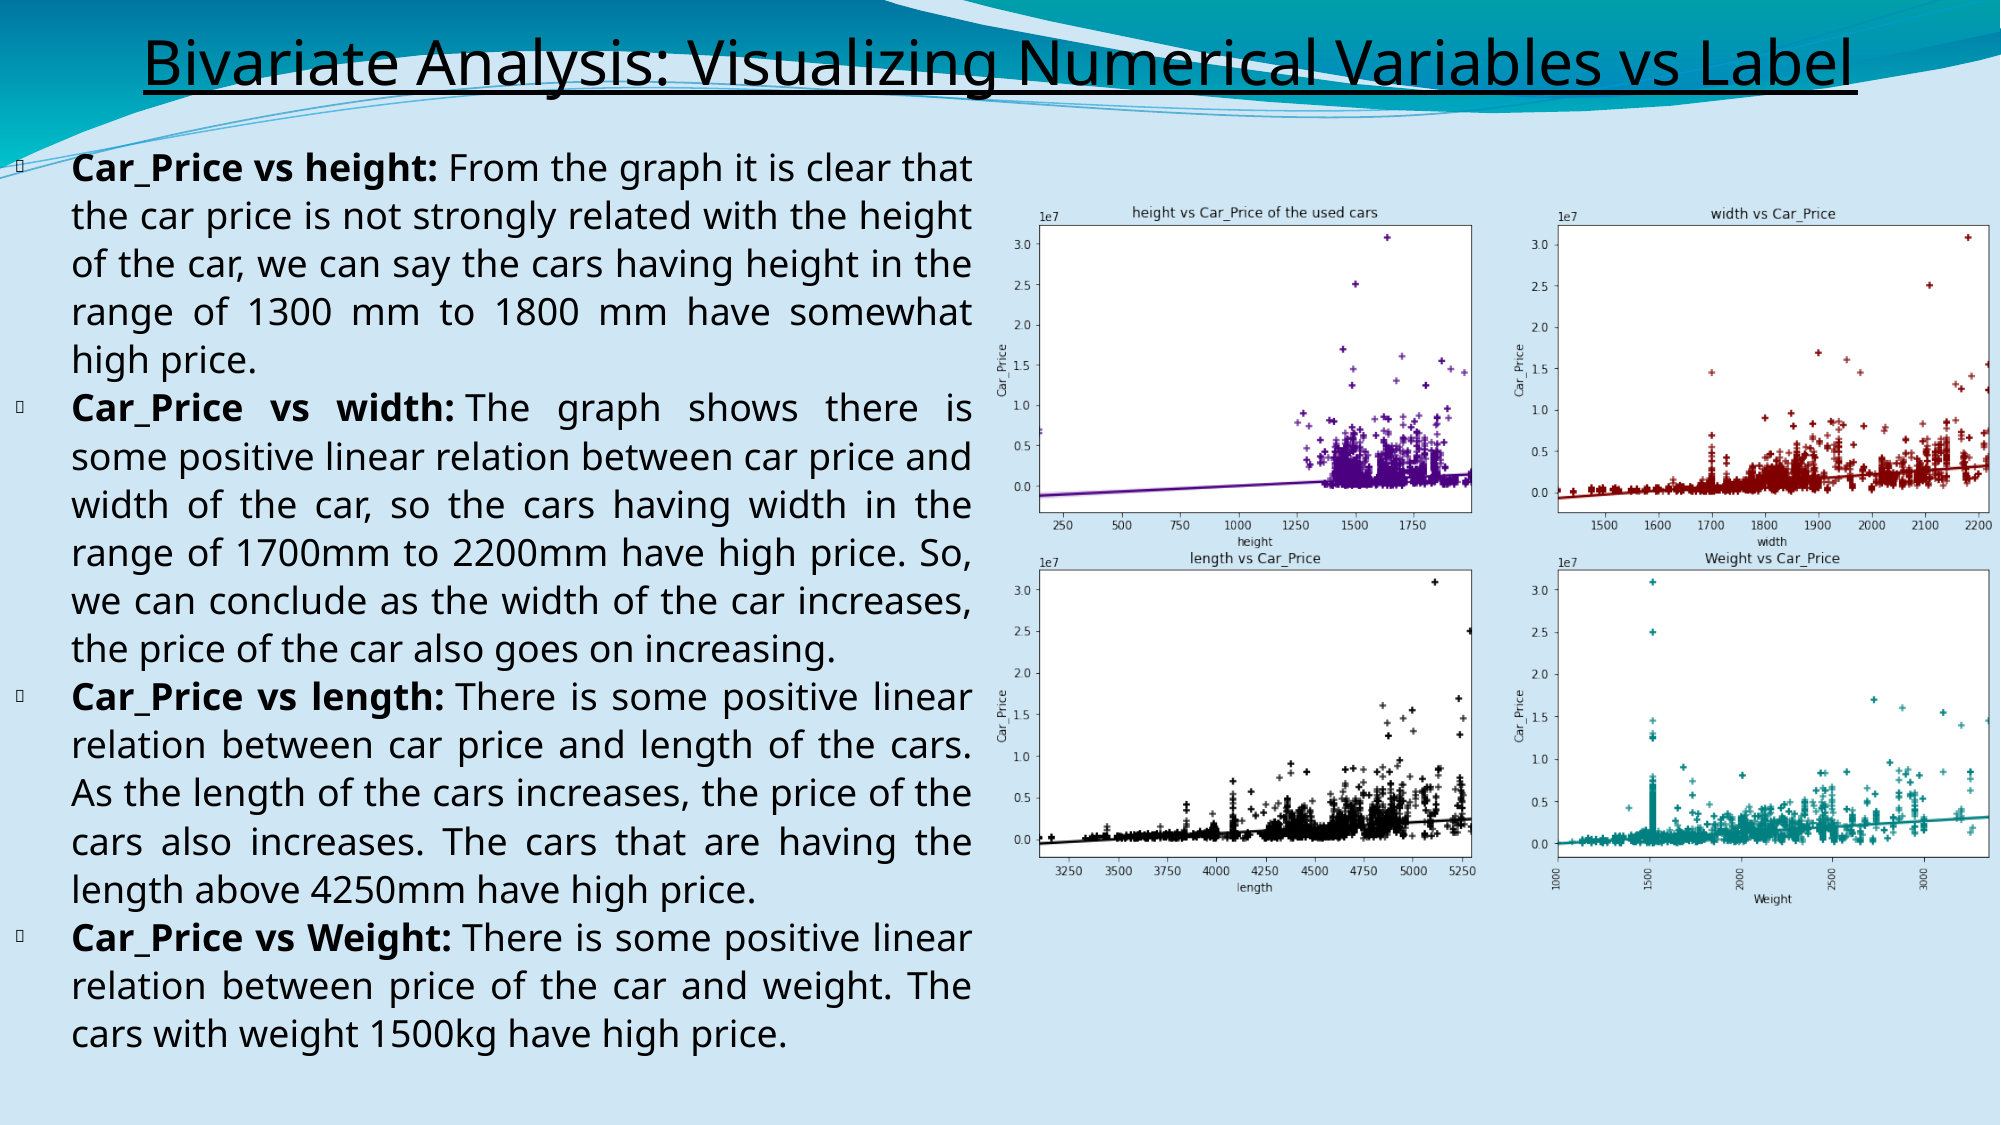

Bivariate Analysis: Visualizing Numerical Variables vs Label
Car_Price vs height: From the graph it is clear that the car price is not strongly related with the height of the car, we can say the cars having height in the range of 1300 mm to 1800 mm have somewhat high price.
Car_Price vs width: The graph shows there is some positive linear relation between car price and width of the car, so the cars having width in the range of 1700mm to 2200mm have high price. So, we can conclude as the width of the car increases, the price of the car also goes on increasing.
Car_Price vs length: There is some positive linear relation between car price and length of the cars. As the length of the cars increases, the price of the cars also increases. The cars that are having the length above 4250mm have high price.
Car_Price vs Weight: There is some positive linear relation between price of the car and weight. The cars with weight 1500kg have high price.